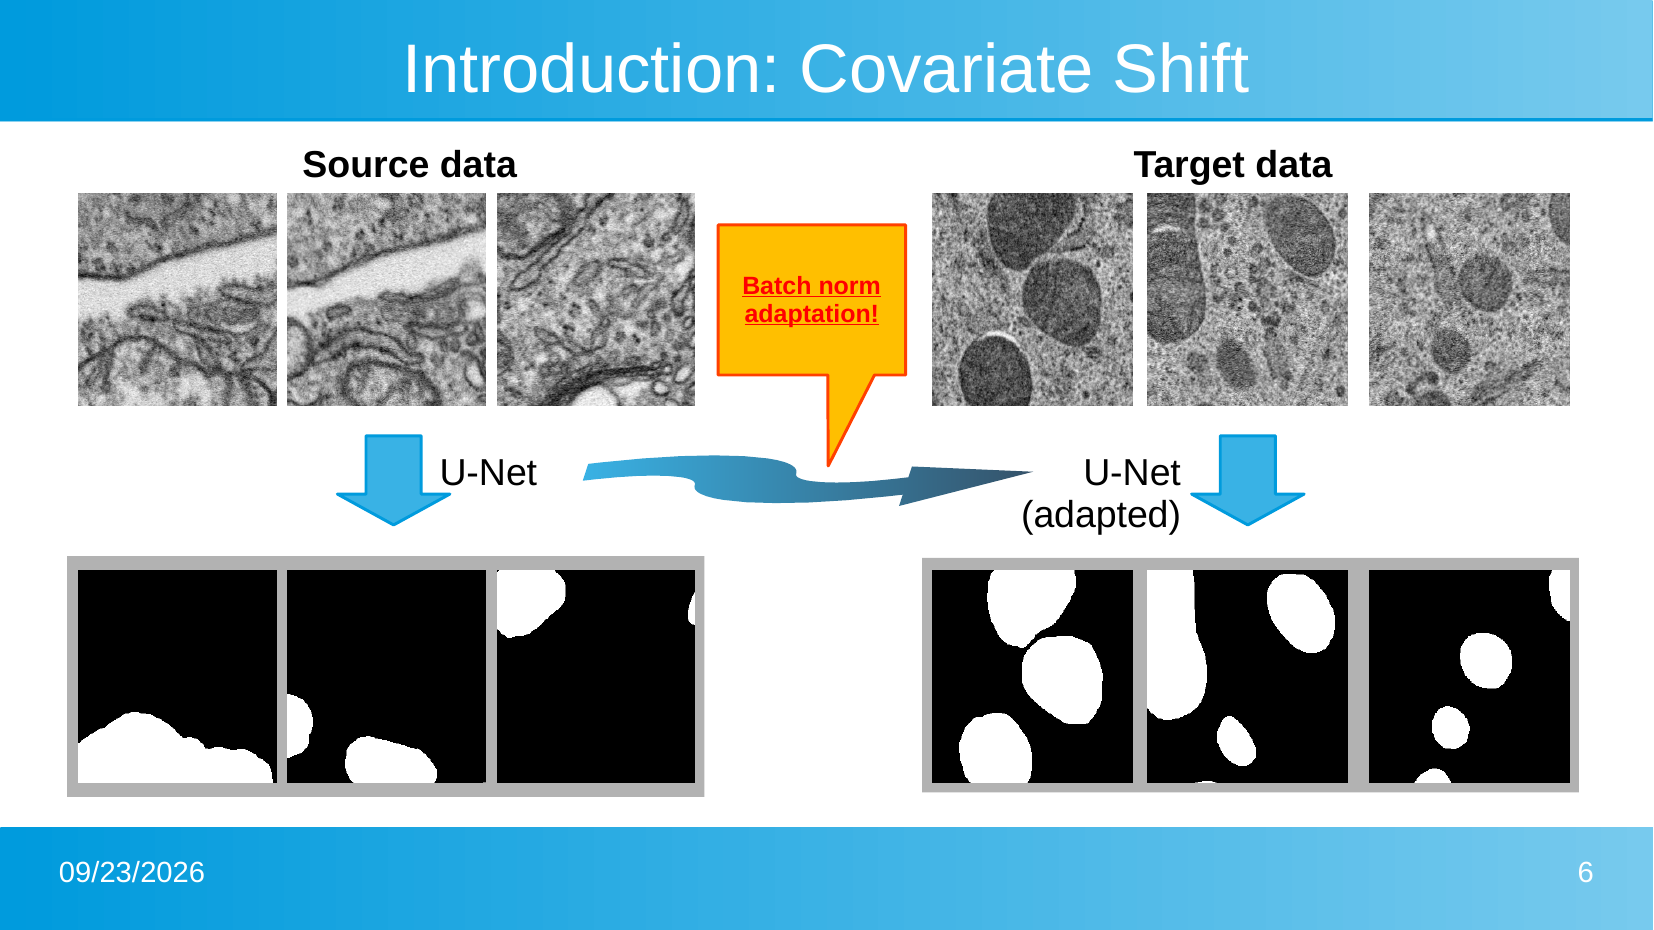

# Introduction: Covariate Shift
Source data
Target data
Batch norm adaptation!
U-Net
(adapted)
U-Net
6